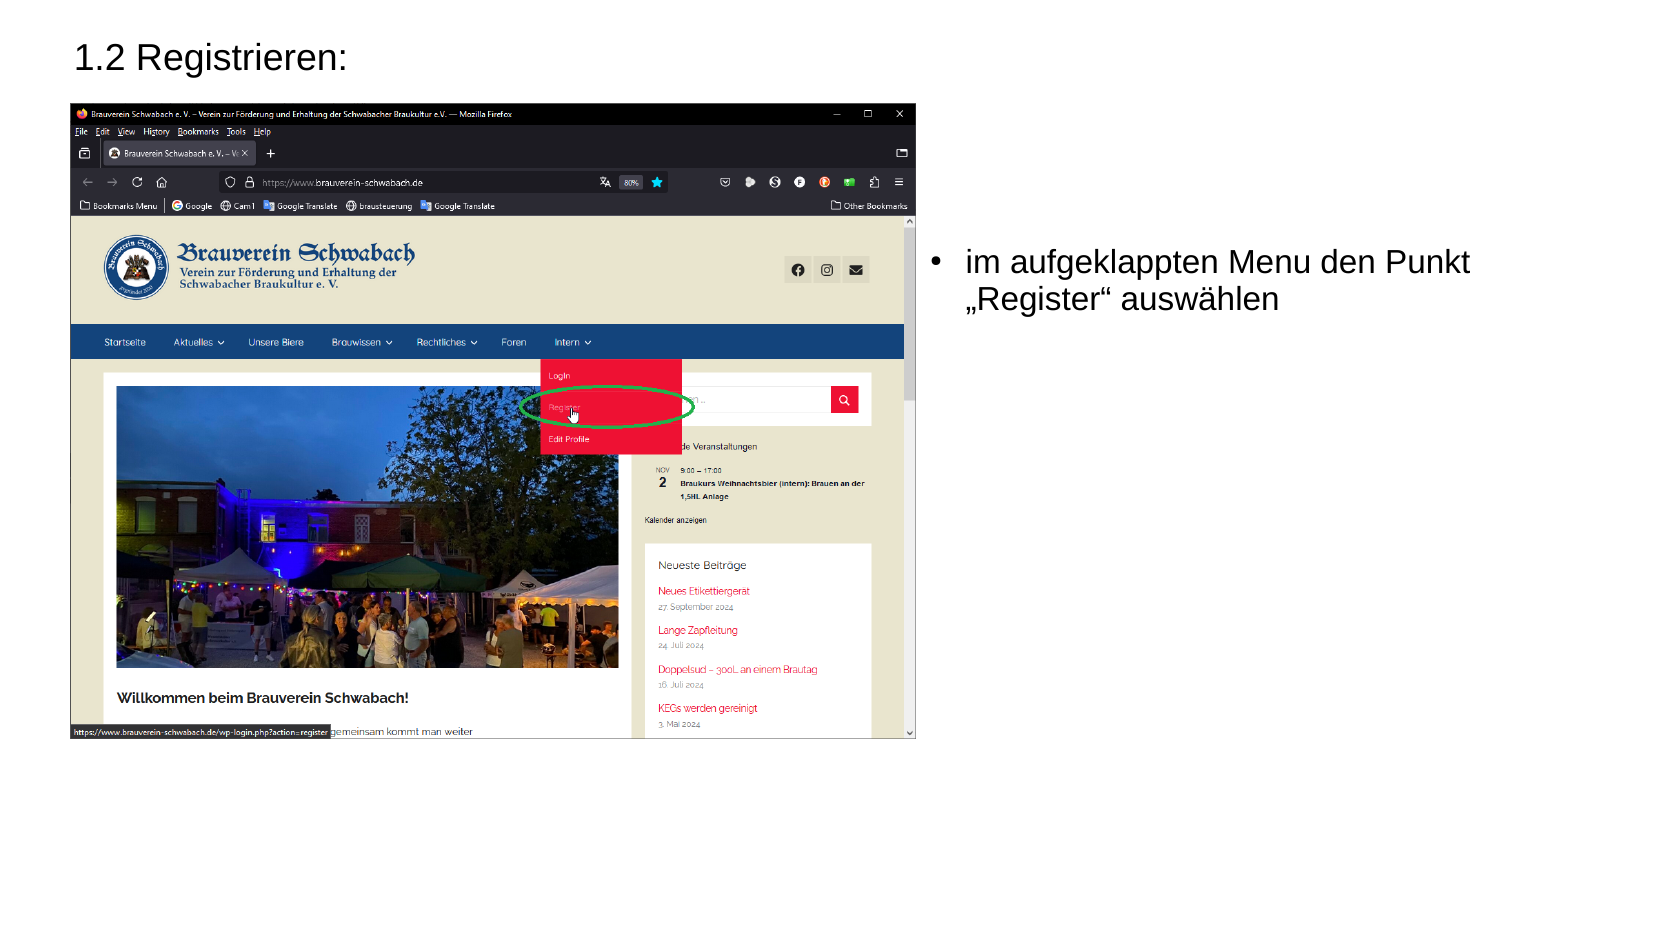

1.2 Registrieren:
im aufgeklappten Menu den Punkt „Register“ auswählen